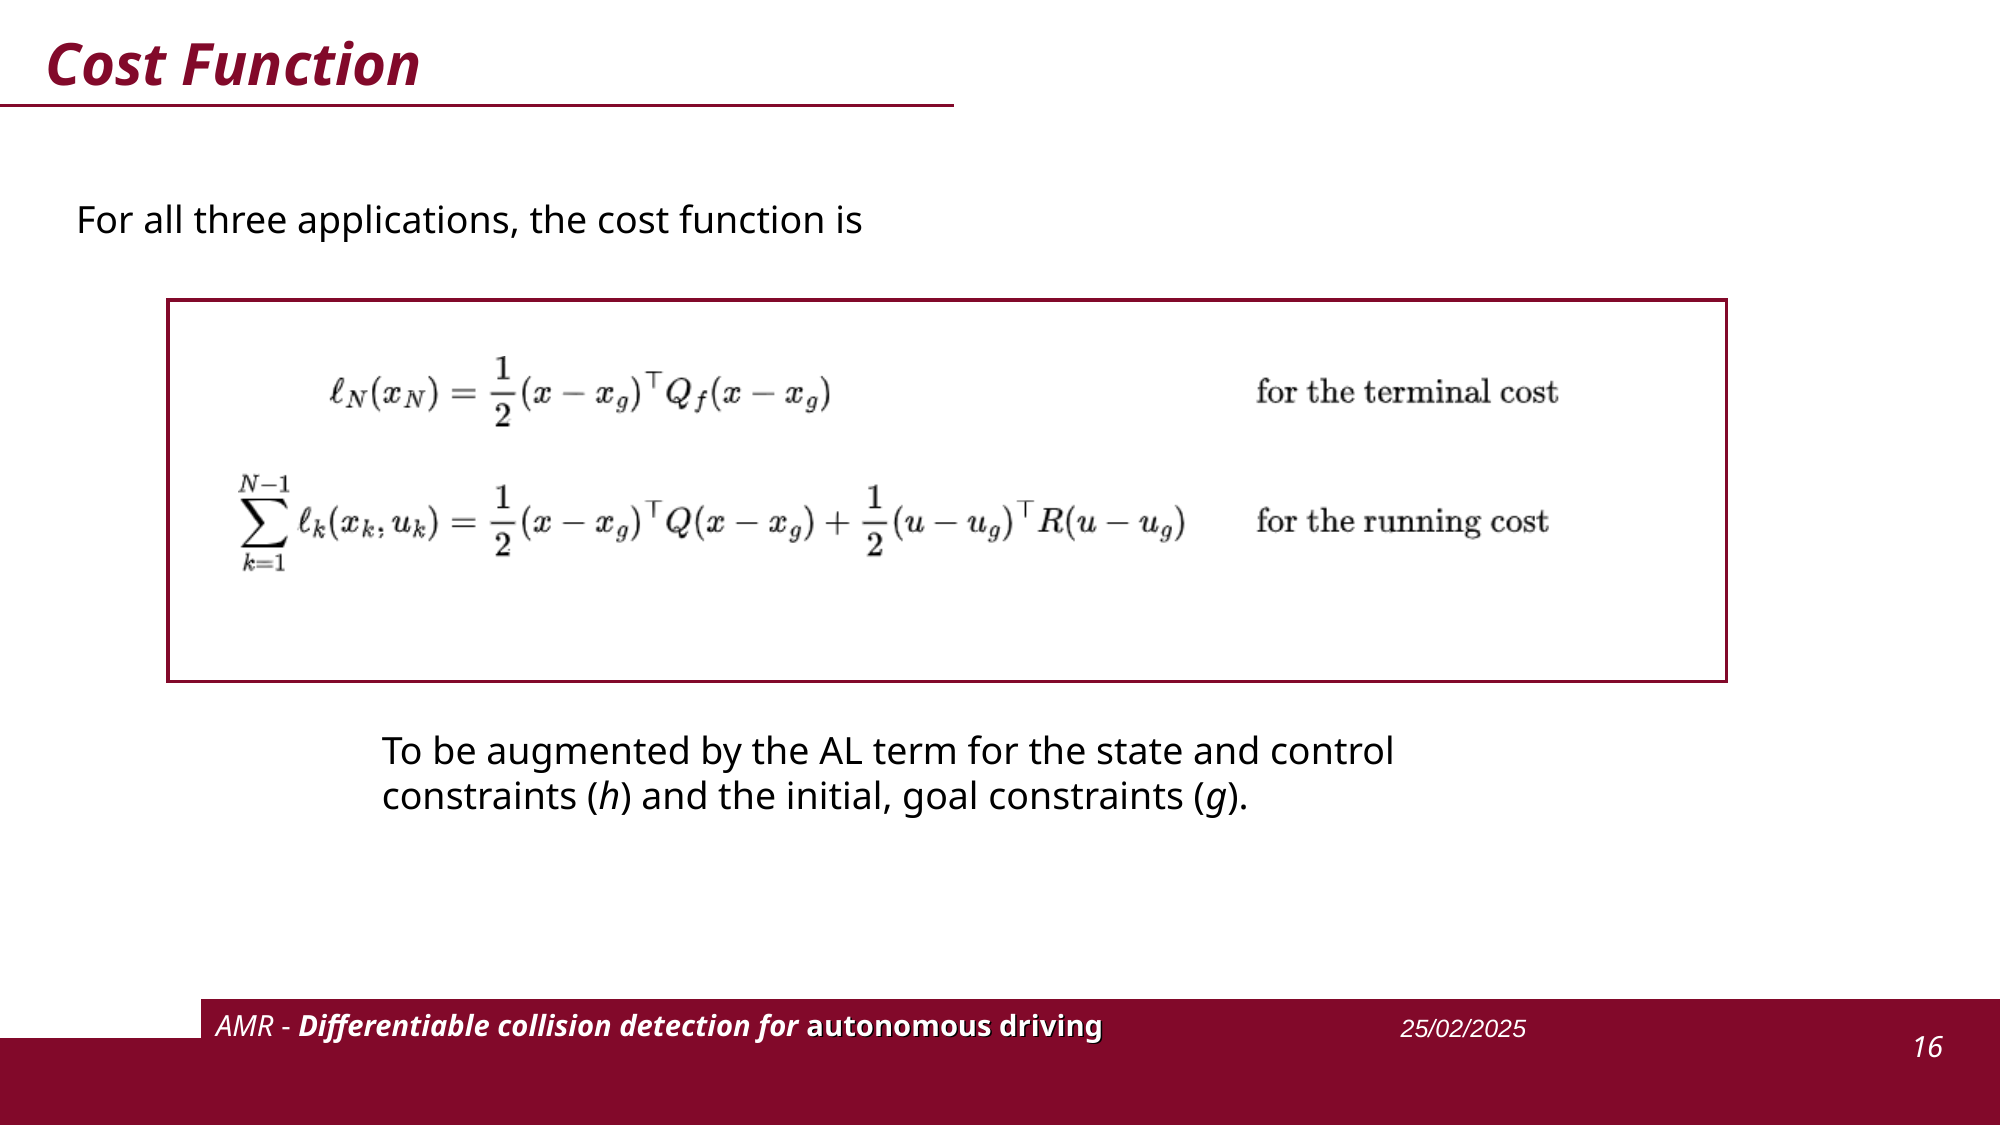

Cost Function
For all three applications, the cost function is
To be augmented by the AL term for the state and control constraints (h) and the initial, goal constraints (g).
AMR - Differentiable collision detection for autonomous driving
25/02/2025